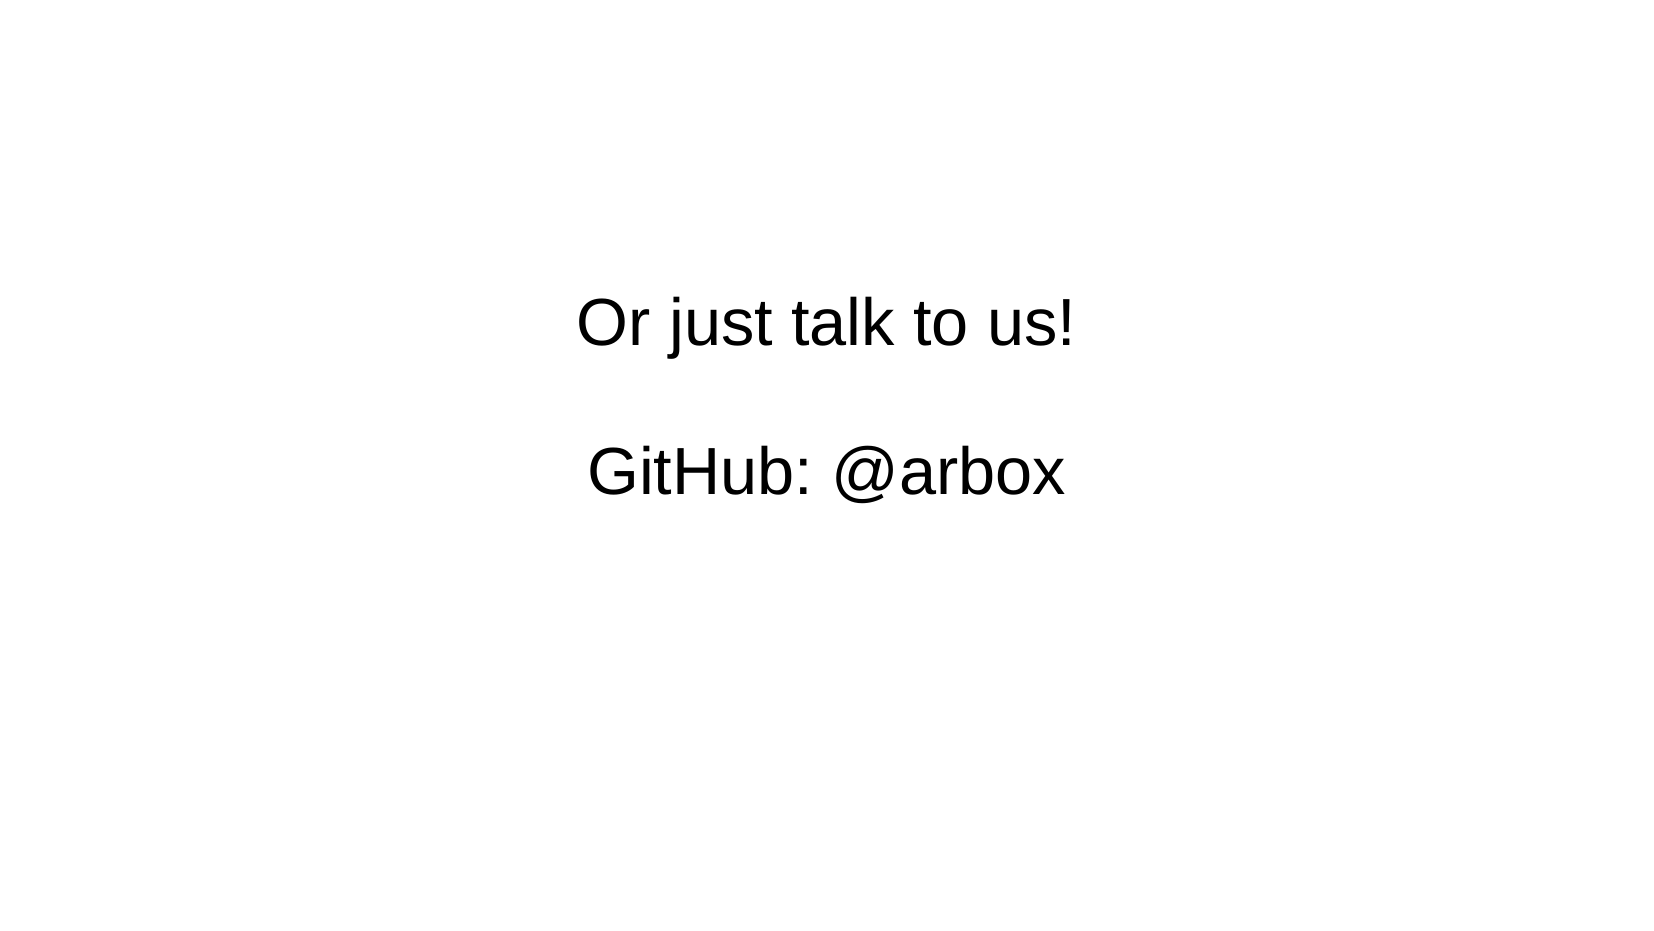

# Or just talk to us!
GitHub: @arbox